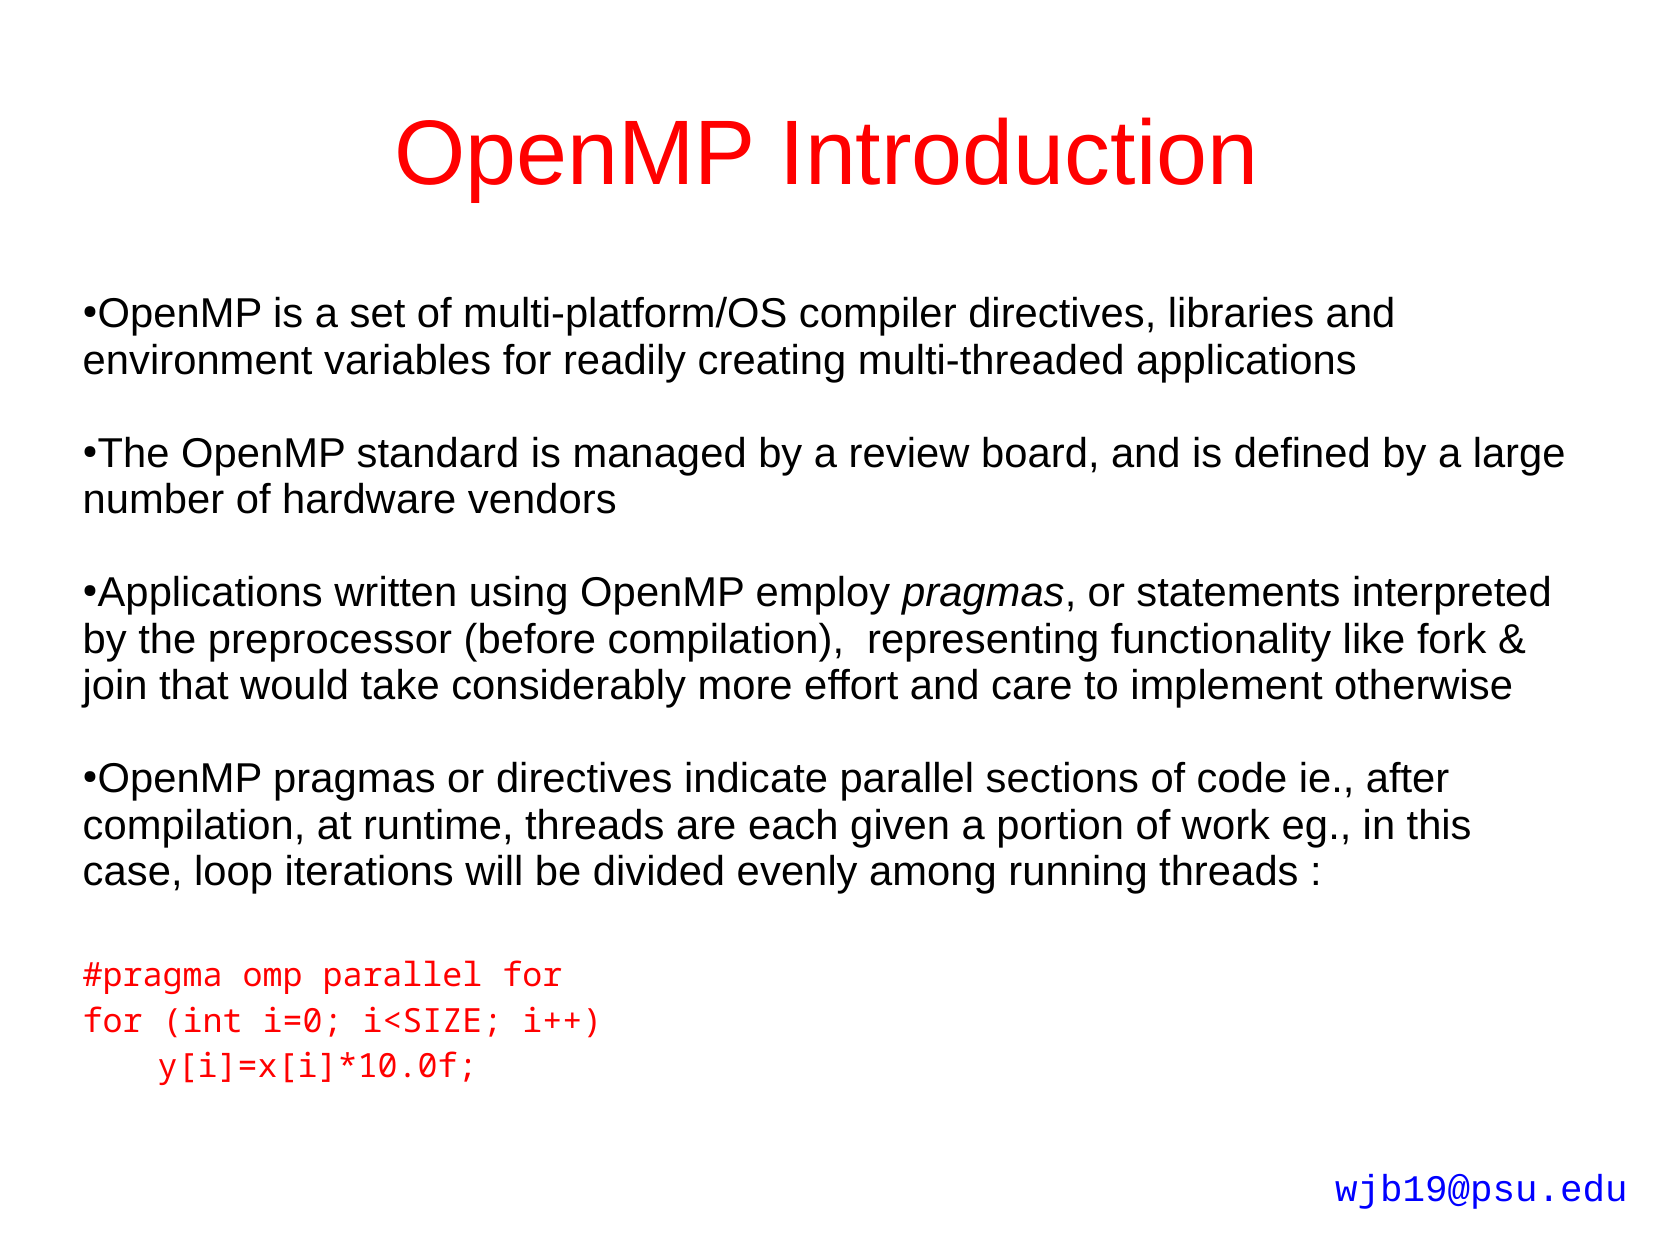

# OpenMP Introduction
OpenMP is a set of multi-platform/OS compiler directives, libraries and environment variables for readily creating multi-threaded applications
The OpenMP standard is managed by a review board, and is defined by a large number of hardware vendors
Applications written using OpenMP employ pragmas, or statements interpreted by the preprocessor (before compilation), representing functionality like fork & join that would take considerably more effort and care to implement otherwise
OpenMP pragmas or directives indicate parallel sections of code ie., after compilation, at runtime, threads are each given a portion of work eg., in this case, loop iterations will be divided evenly among running threads :
#pragma omp parallel for
for (int i=0; i<SIZE; i++)
	y[i]=x[i]*10.0f;
wjb19@psu.edu